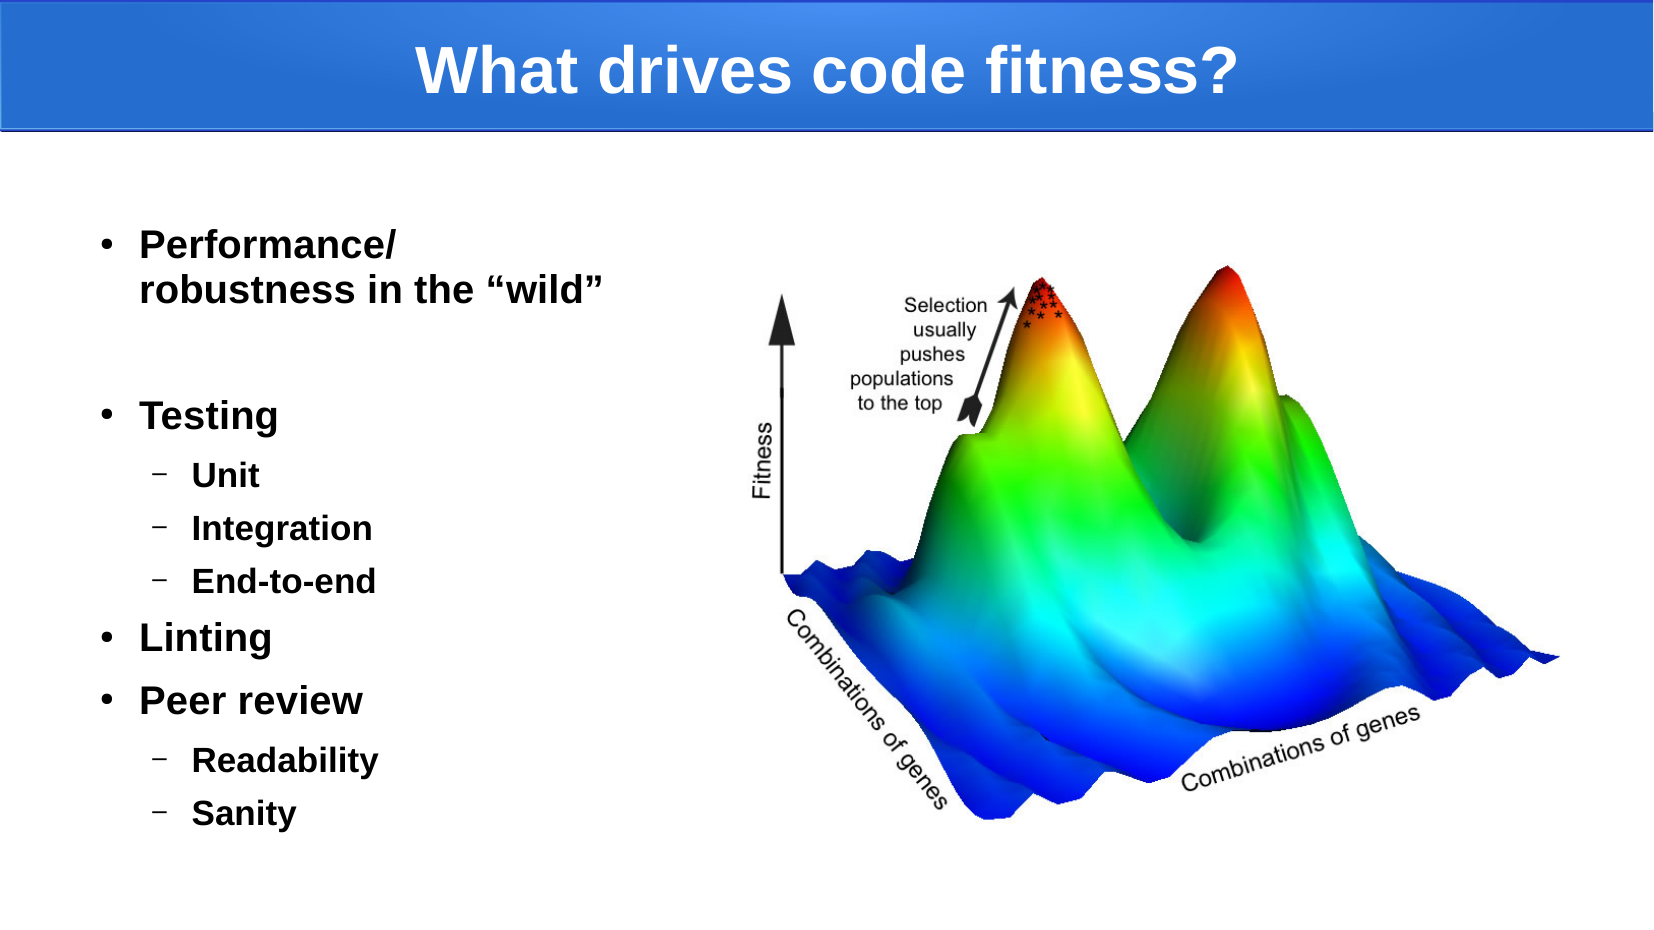

# What drives code fitness?
Performance/robustness in the “wild”
Testing
Unit
Integration
End-to-end
Linting
Peer review
Readability
Sanity